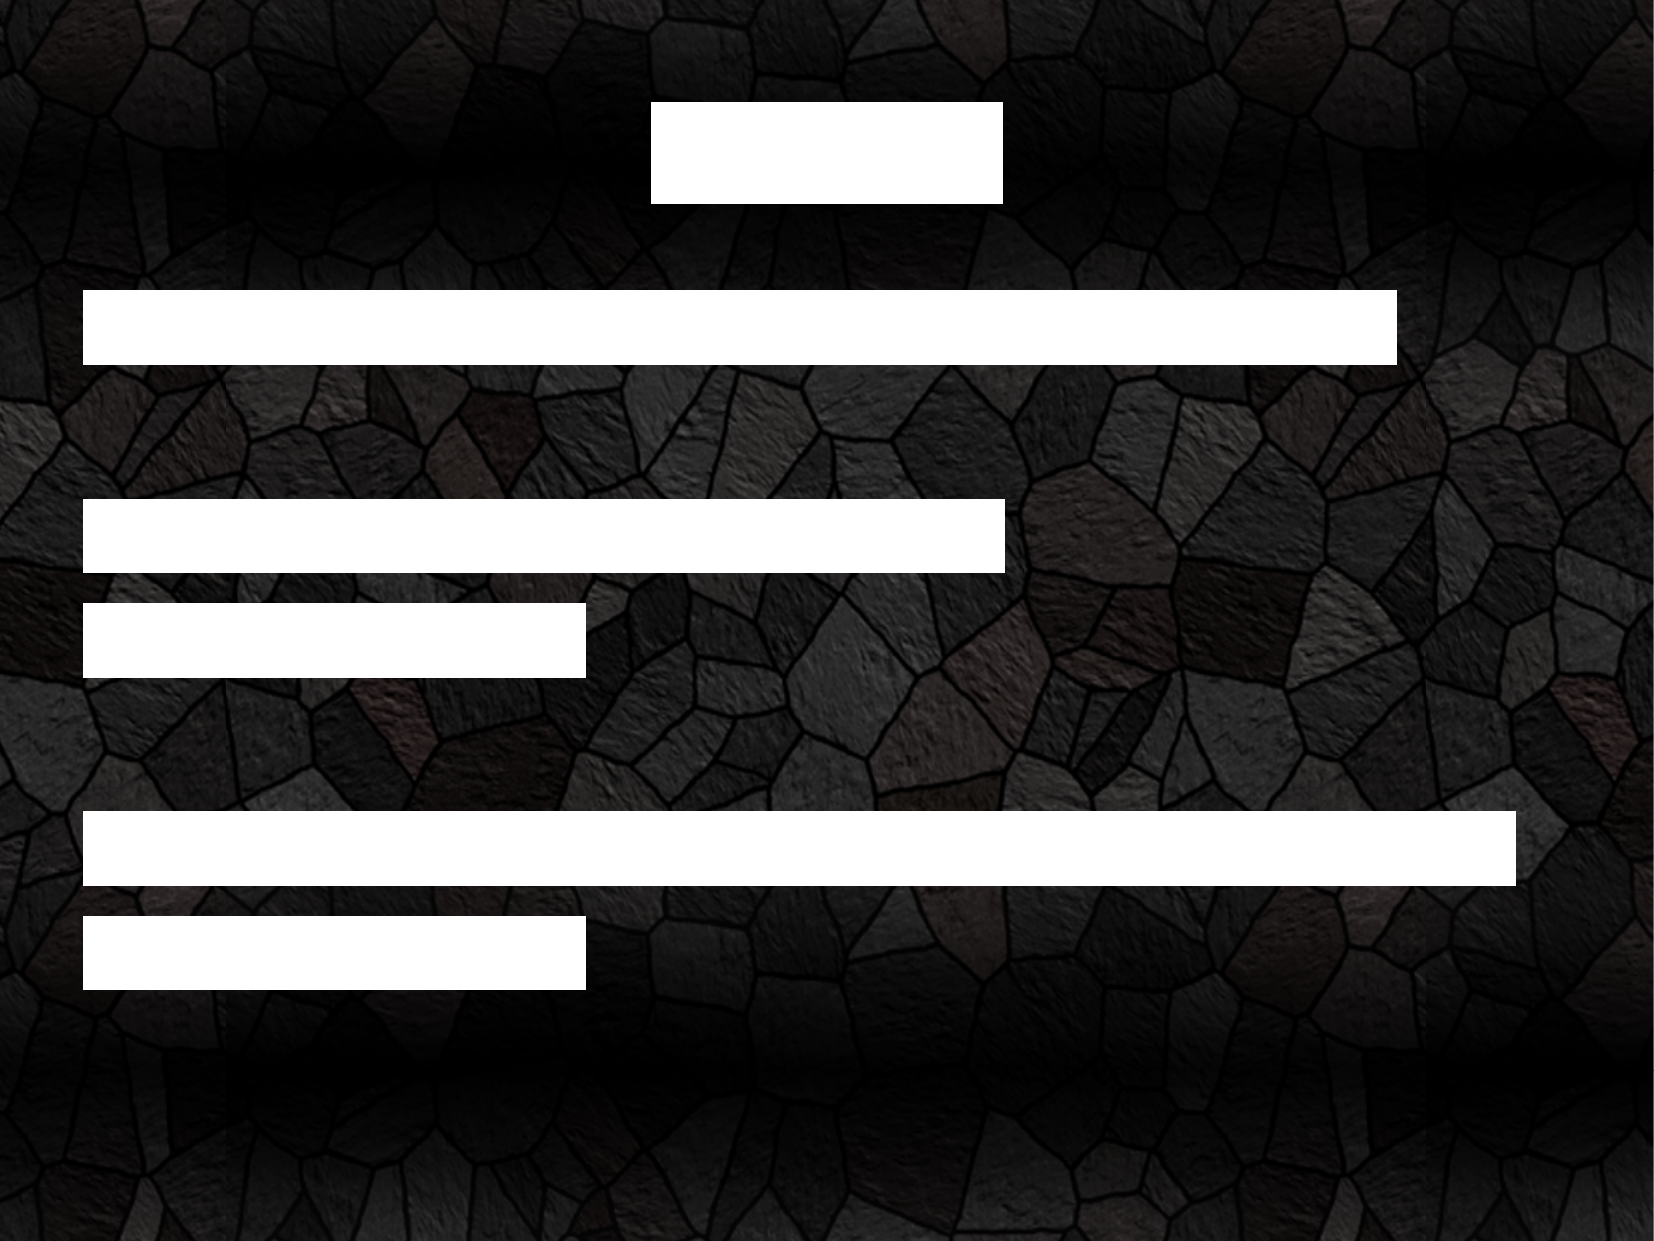

# Solución
from metahumans.models import SuperHero
for sh in SuperHero.object.all():
 print(sh.name)
for sh in SuperHero.object.exclude(active=True):
 print(sh.name)